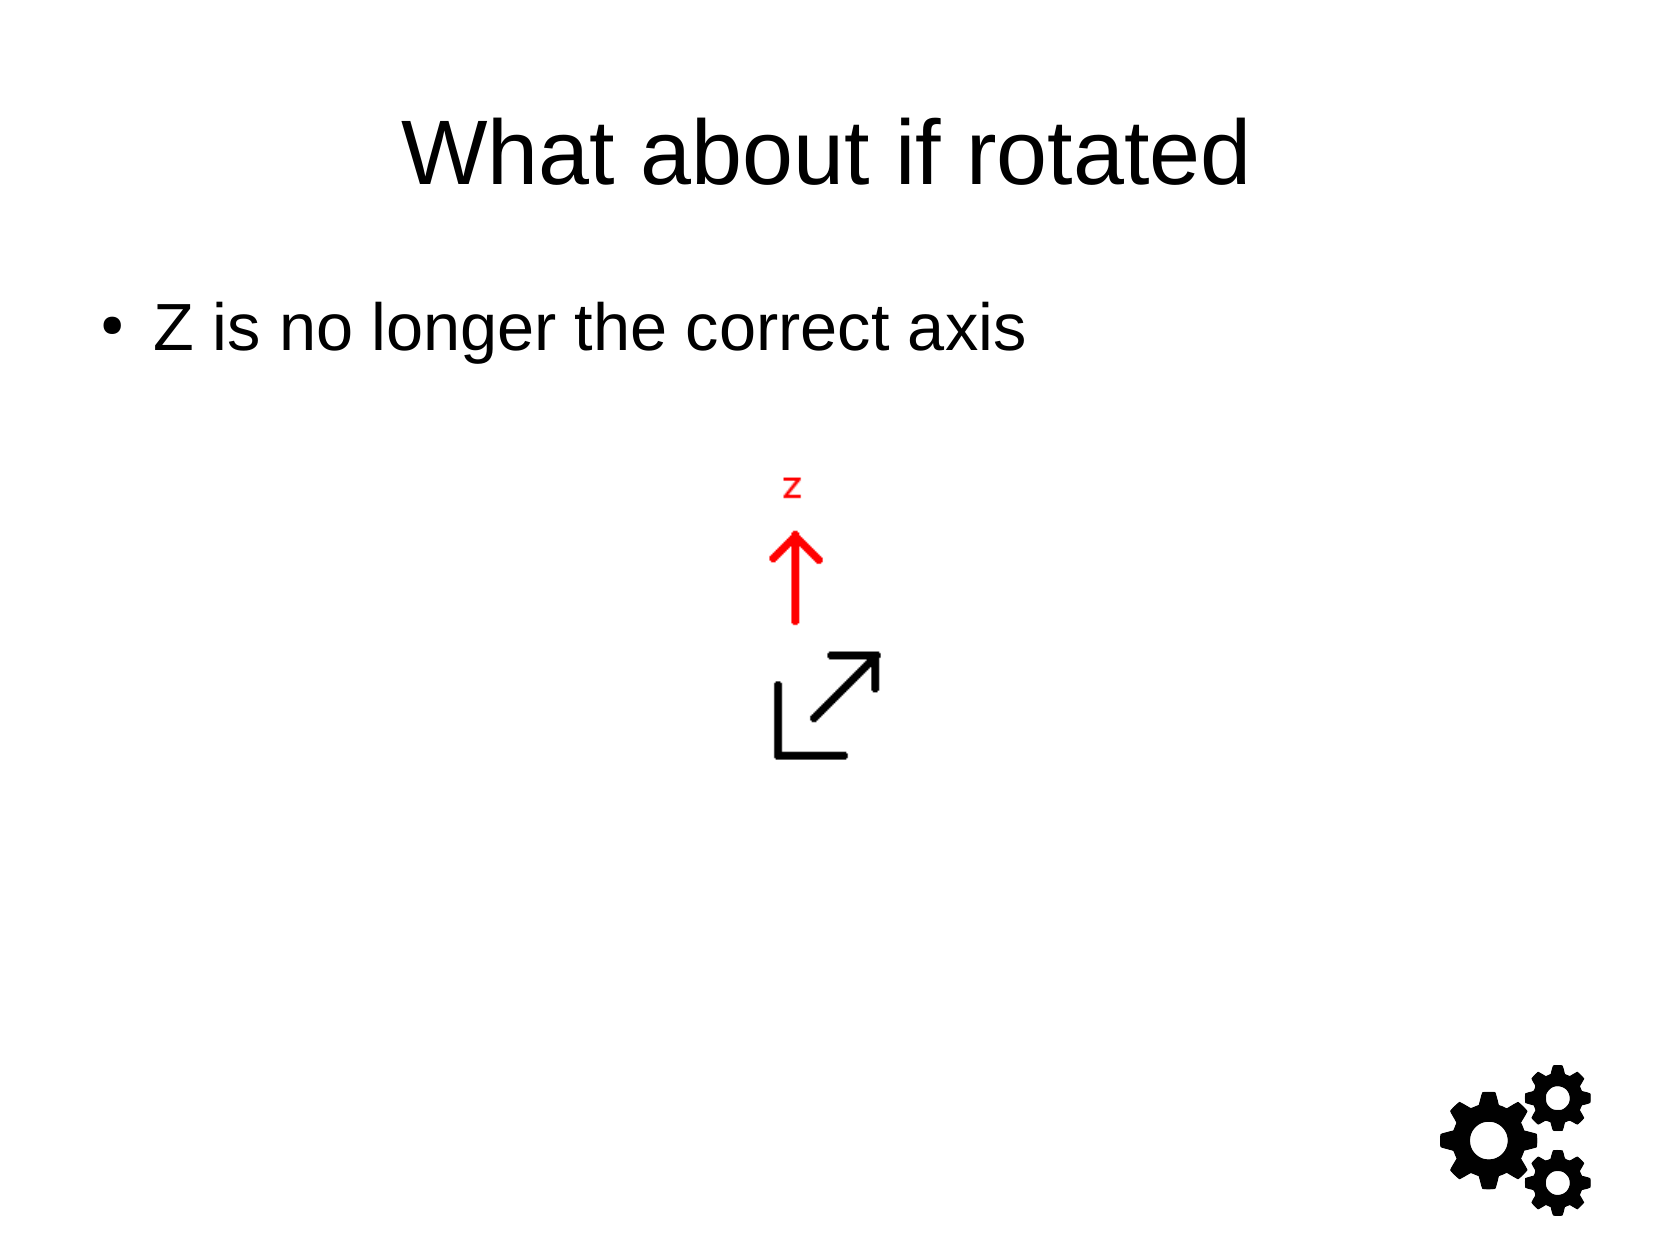

# What about if rotated
Z is no longer the correct axis